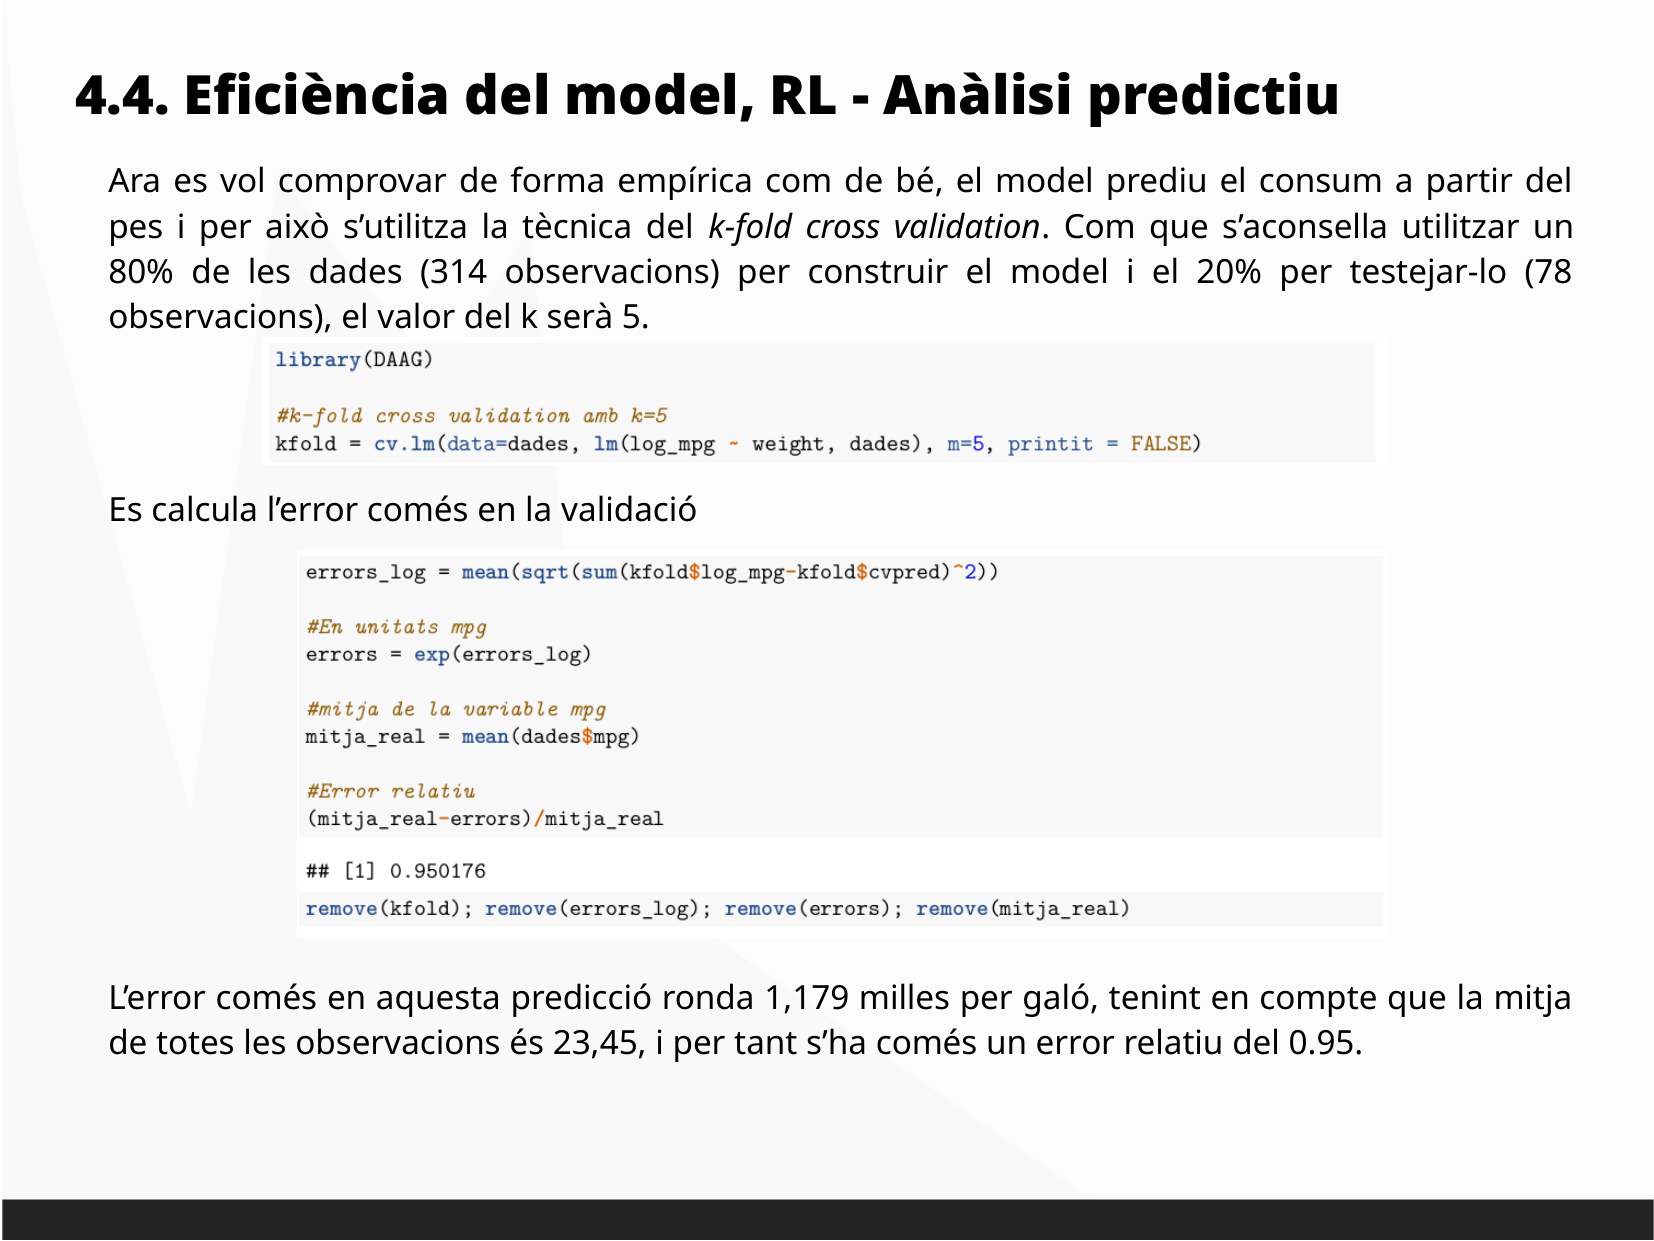

# 4.4. Eficiència del model, RL - Anàlisi predictiu
Ara es vol comprovar de forma empírica com de bé, el model prediu el consum a partir del pes i per això s’utilitza la tècnica del k-fold cross validation. Com que s’aconsella utilitzar un 80% de les dades (314 observacions) per construir el model i el 20% per testejar-lo (78 observacions), el valor del k serà 5.
Es calcula l’error comés en la validació
L’error comés en aquesta predicció ronda 1,179 milles per galó, tenint en compte que la mitja de totes les observacions és 23,45, i per tant s’ha comés un error relatiu del 0.95.